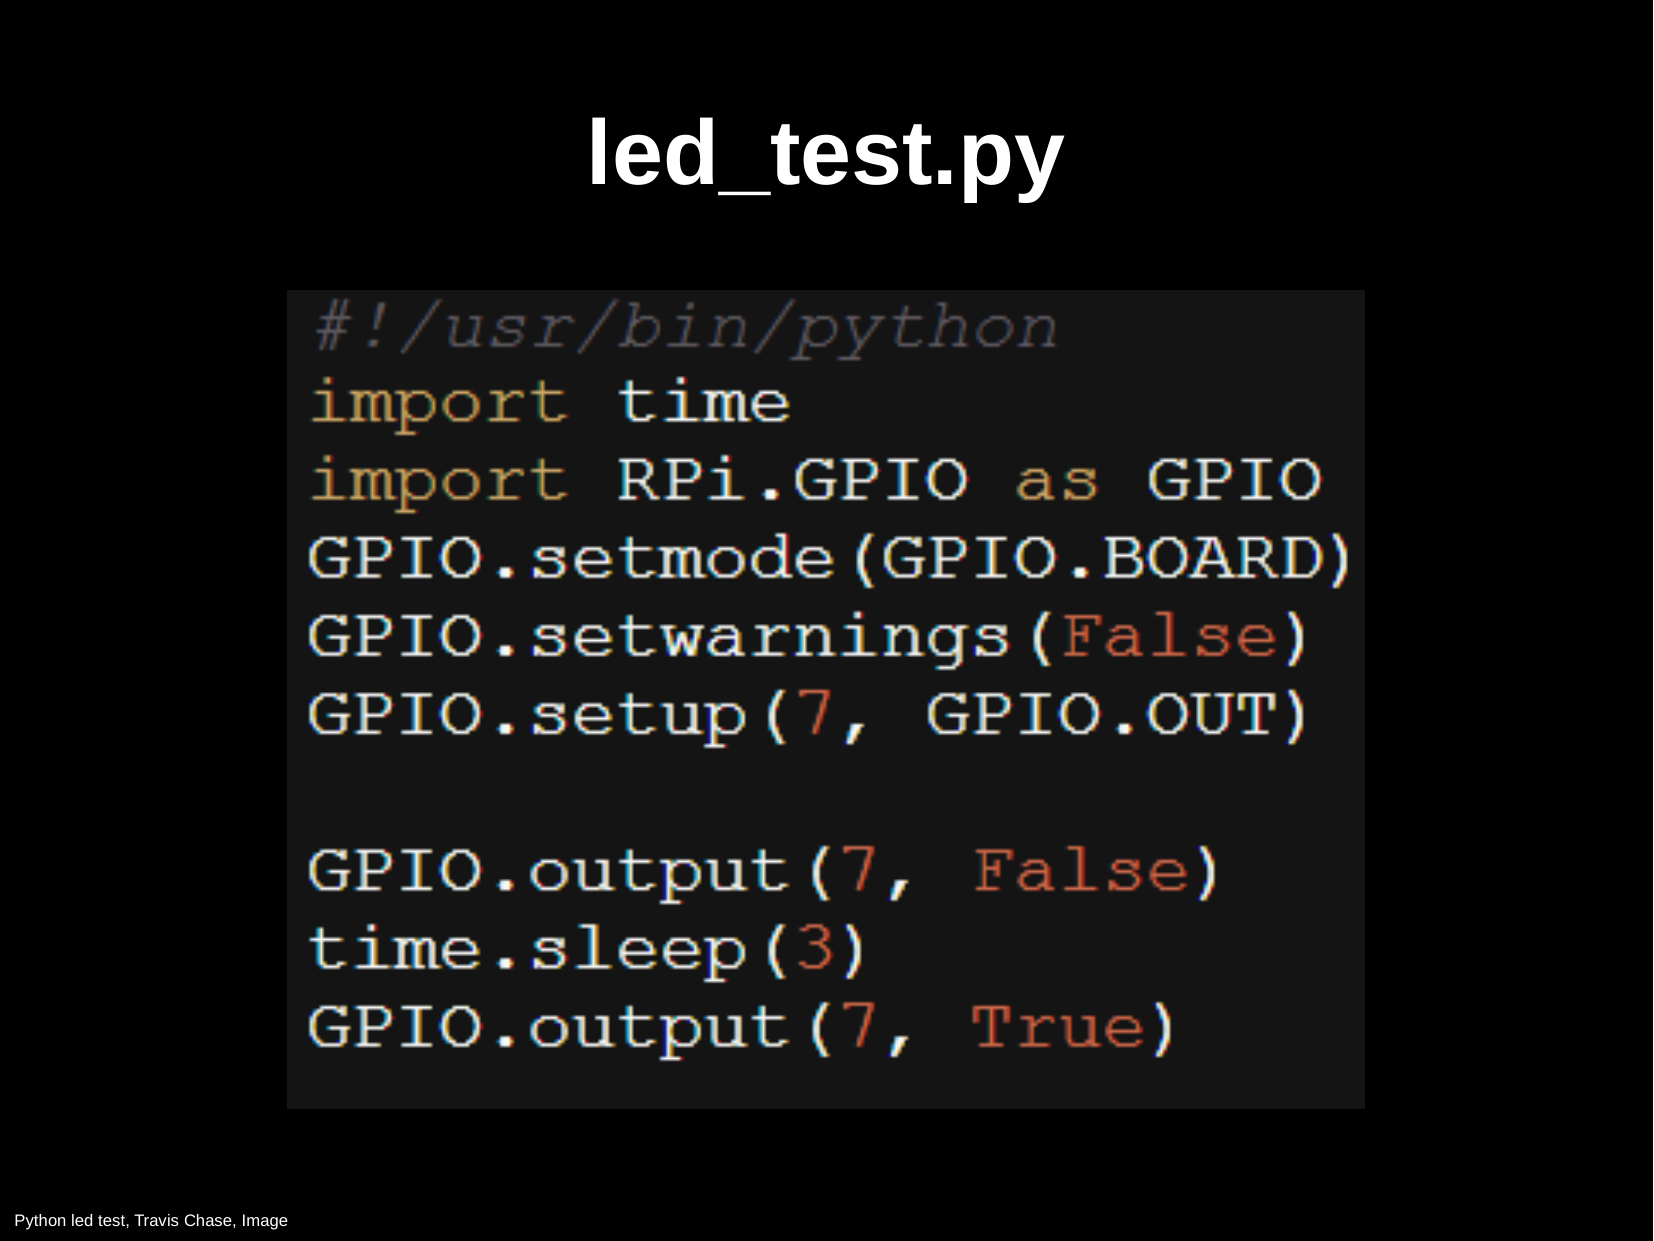

# led_test.py
Python led test, Travis Chase, Image